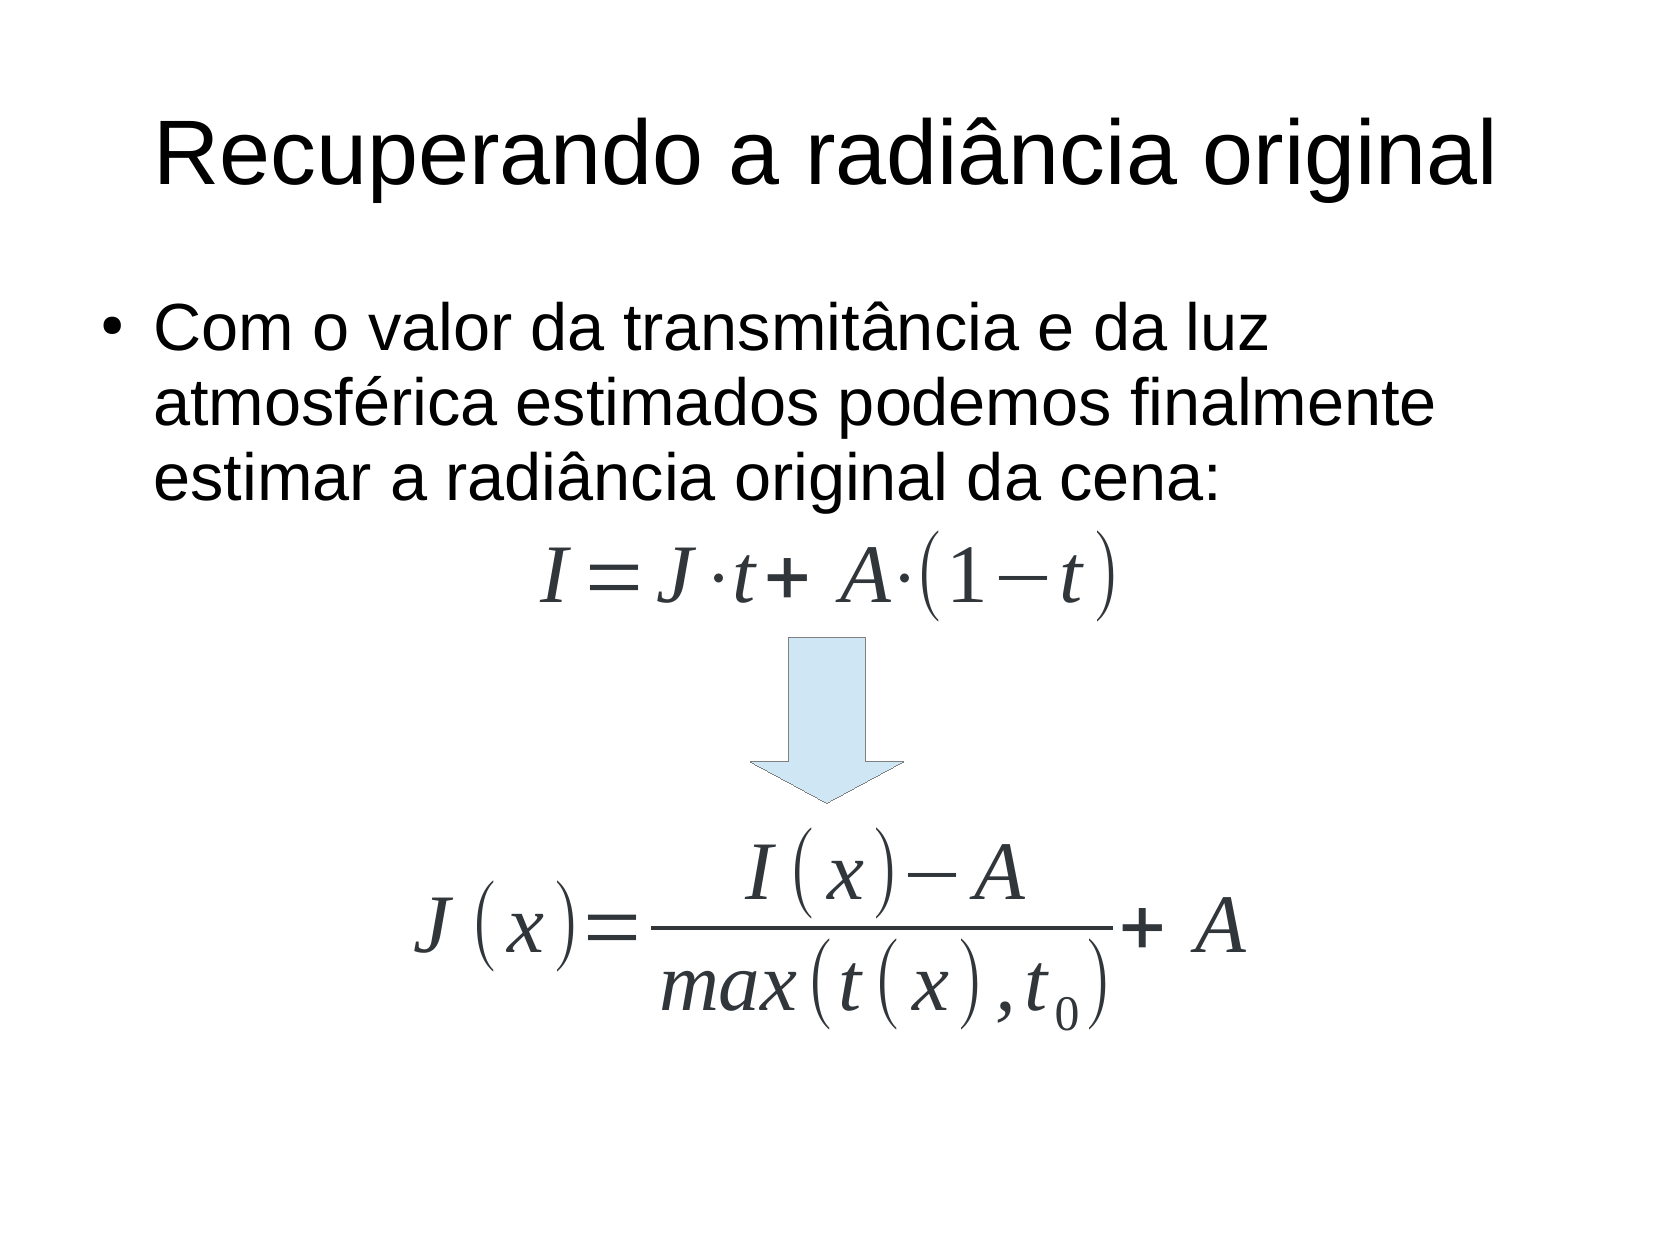

# Recuperando a radiância original
Com o valor da transmitância e da luz atmosférica estimados podemos finalmente estimar a radiância original da cena: